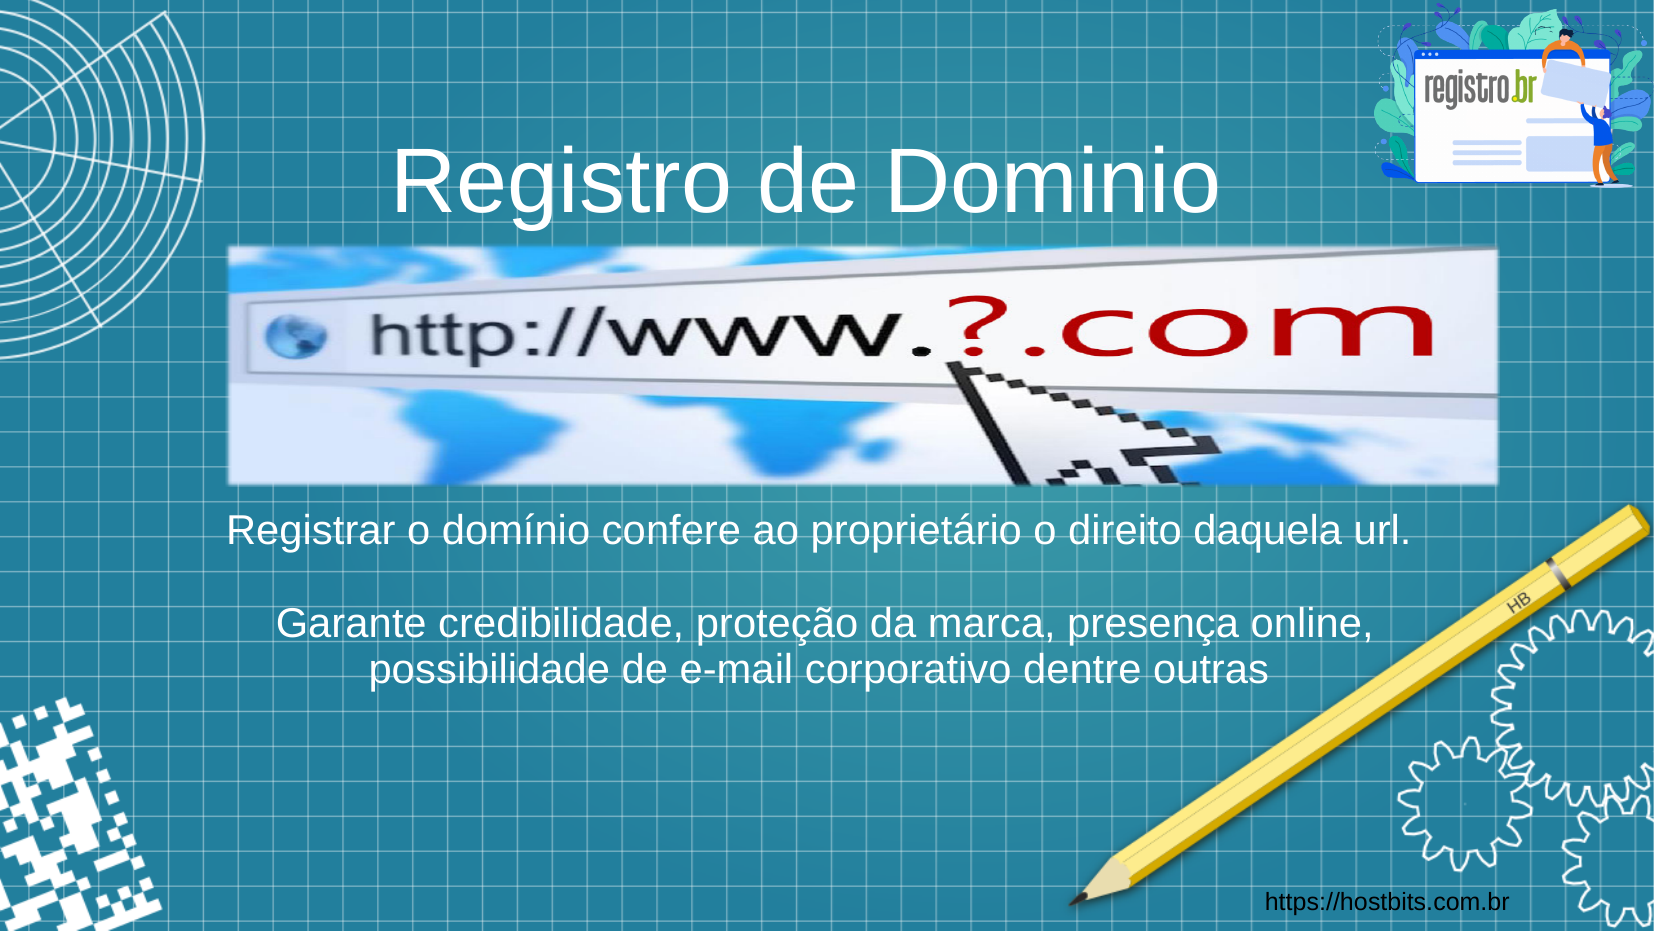

# Registro de Dominio
Registrar o domínio confere ao proprietário o direito daquela url.
Garante credibilidade, proteção da marca, presença online, possibilidade de e-mail corporativo dentre outras
https://hostbits.com.br